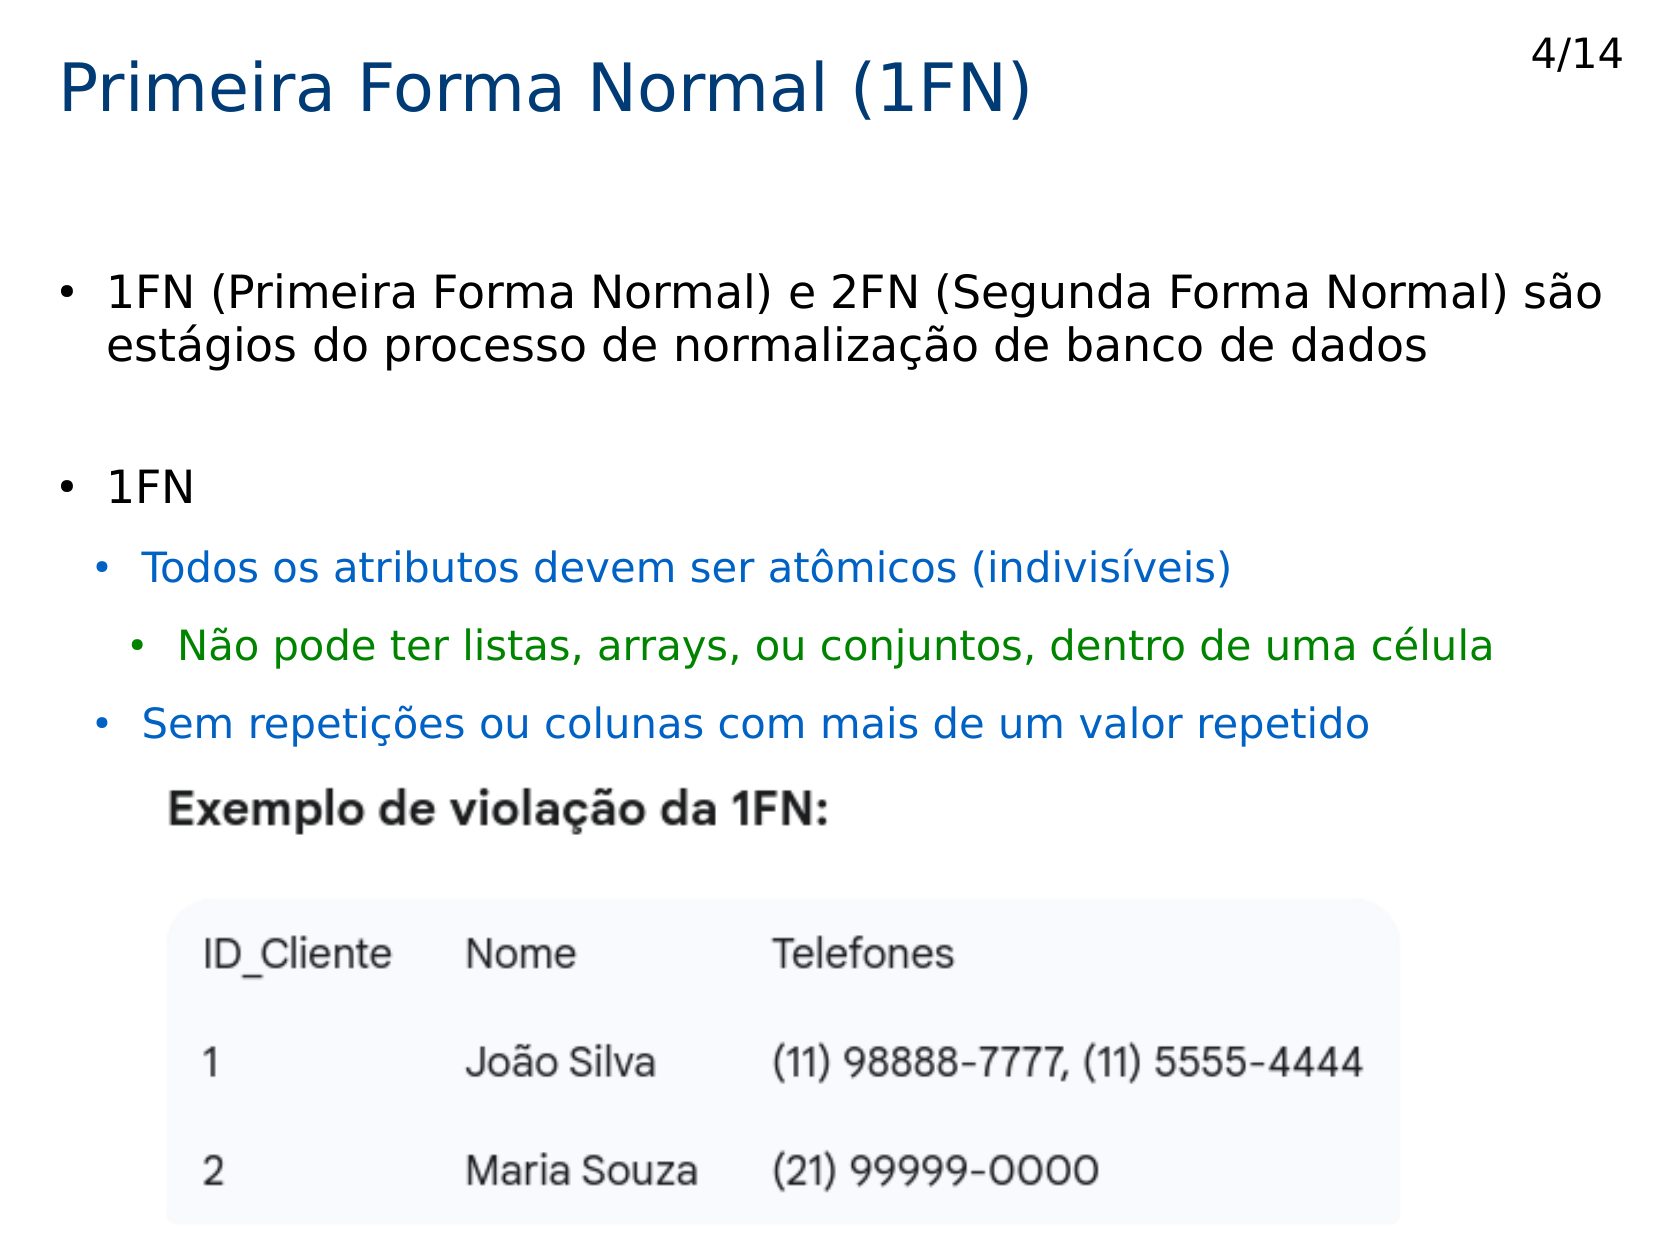

# Primeira Forma Normal (1FN)
4
1FN (Primeira Forma Normal) e 2FN (Segunda Forma Normal) são estágios do processo de normalização de banco de dados
1FN
Todos os atributos devem ser atômicos (indivisíveis)
Não pode ter listas, arrays, ou conjuntos, dentro de uma célula
Sem repetições ou colunas com mais de um valor repetido